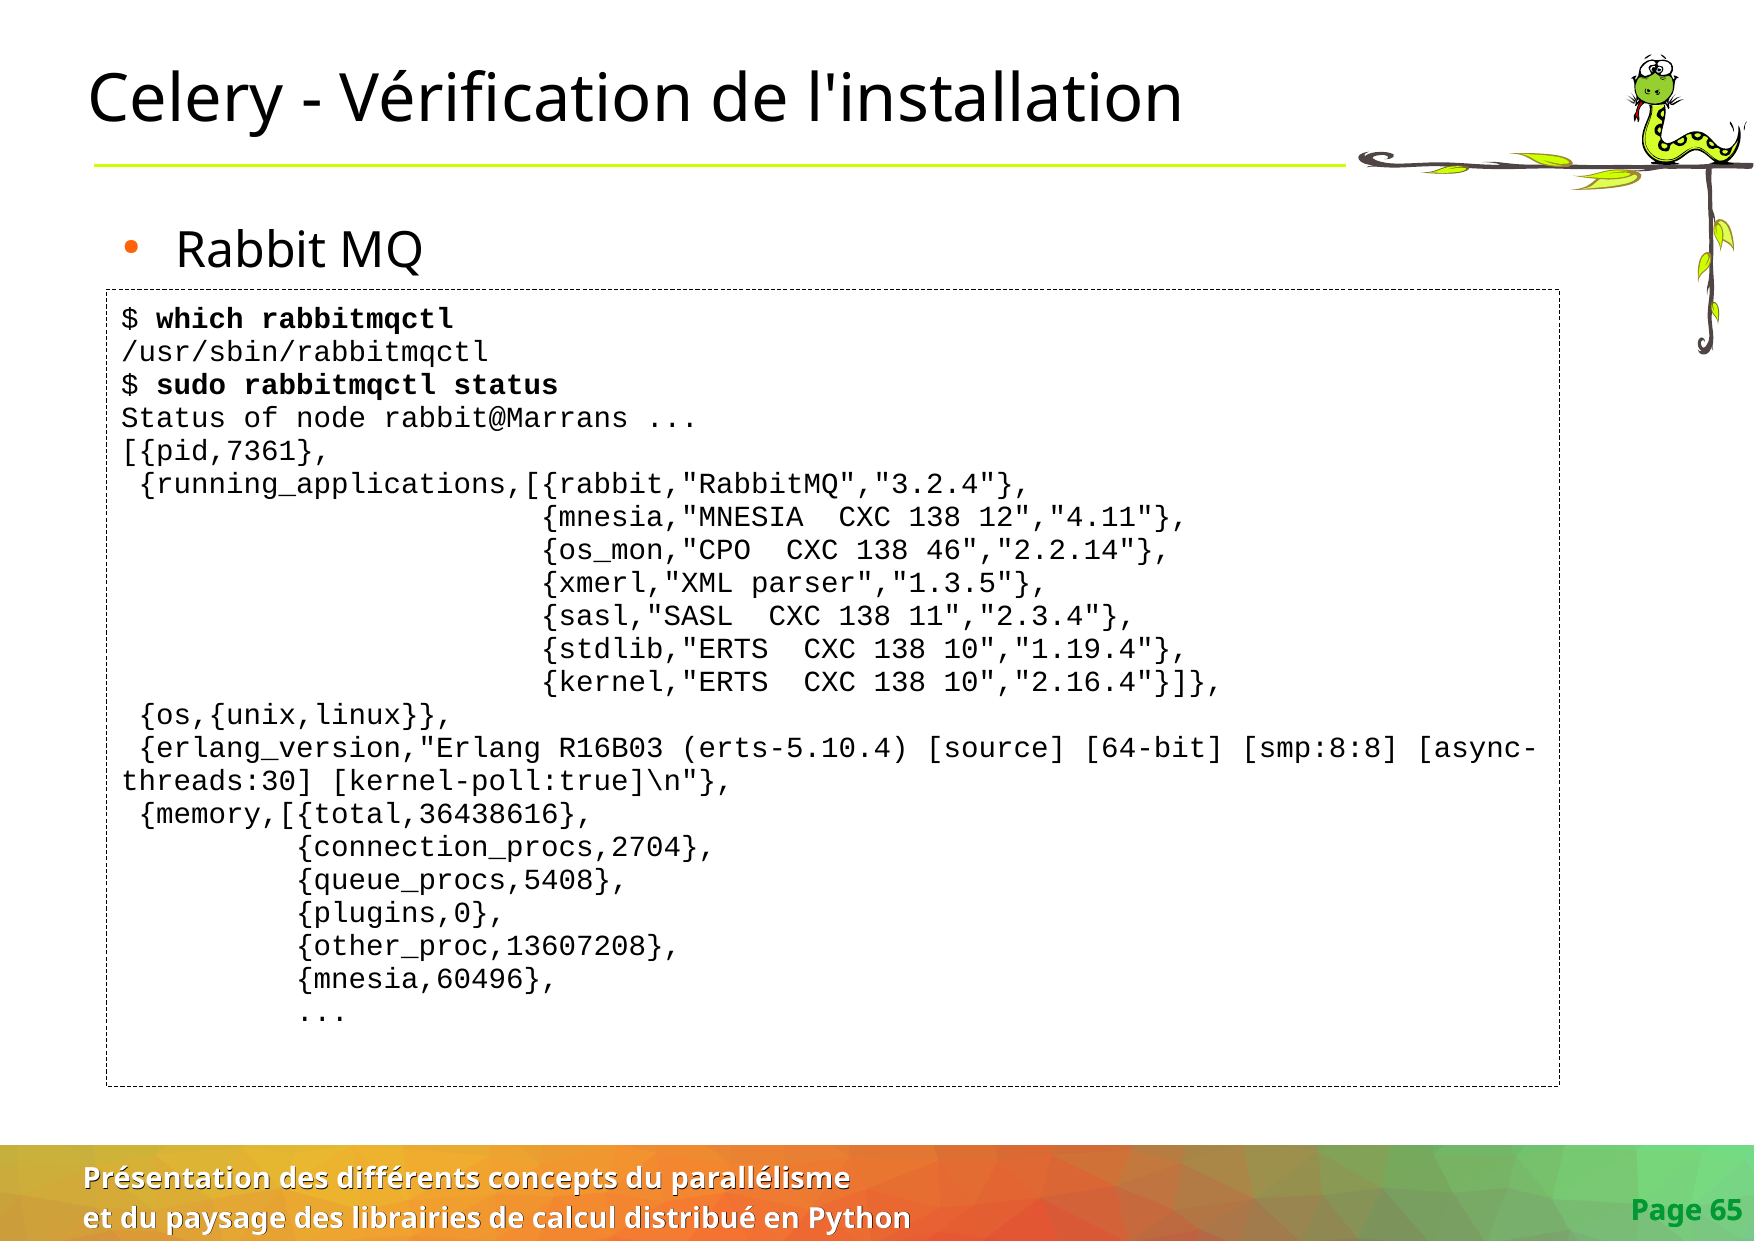

# Celery - Vérification de l'installation
Rabbit MQ
$ which rabbitmqctl
/usr/sbin/rabbitmqctl
$ sudo rabbitmqctl status
Status of node rabbit@Marrans ...
[{pid,7361},
 {running_applications,[{rabbit,"RabbitMQ","3.2.4"},
 {mnesia,"MNESIA CXC 138 12","4.11"},
 {os_mon,"CPO CXC 138 46","2.2.14"},
 {xmerl,"XML parser","1.3.5"},
 {sasl,"SASL CXC 138 11","2.3.4"},
 {stdlib,"ERTS CXC 138 10","1.19.4"},
 {kernel,"ERTS CXC 138 10","2.16.4"}]},
 {os,{unix,linux}},
 {erlang_version,"Erlang R16B03 (erts-5.10.4) [source] [64-bit] [smp:8:8] [async-threads:30] [kernel-poll:true]\n"},
 {memory,[{total,36438616},
 {connection_procs,2704},
 {queue_procs,5408},
 {plugins,0},
 {other_proc,13607208},
 {mnesia,60496},
 ...
65